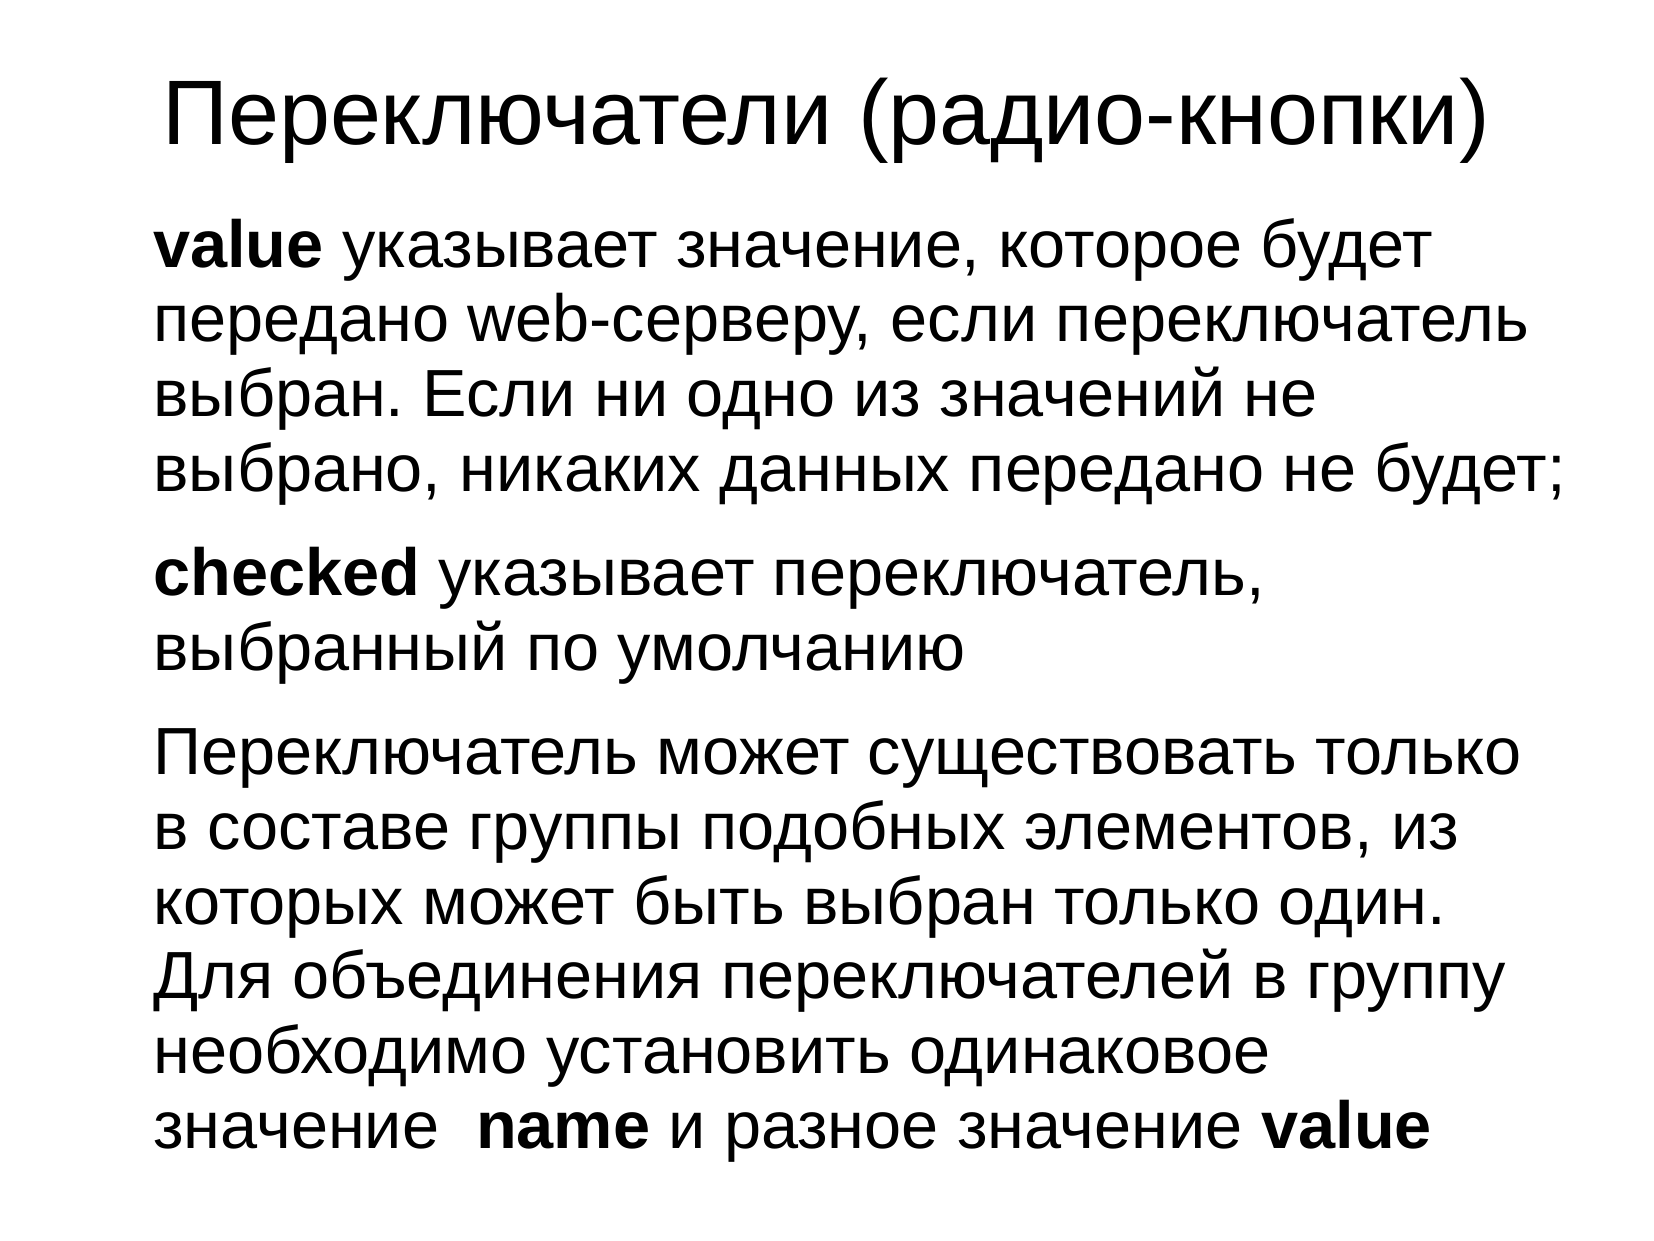

# Переключатели (радио-кнопки)
value указывает значение, которое будет передано web-серверу, если переключатель выбран. Если ни одно из значений не выбрано, никаких данных передано не будет;
checked указывает переключатель, выбранный по умолчанию
Переключатель может существовать только в составе группы подобных элементов, из которых может быть выбран только один. Для объединения переключателей в группу необходимо установить одинаковое значение name и разное значение value